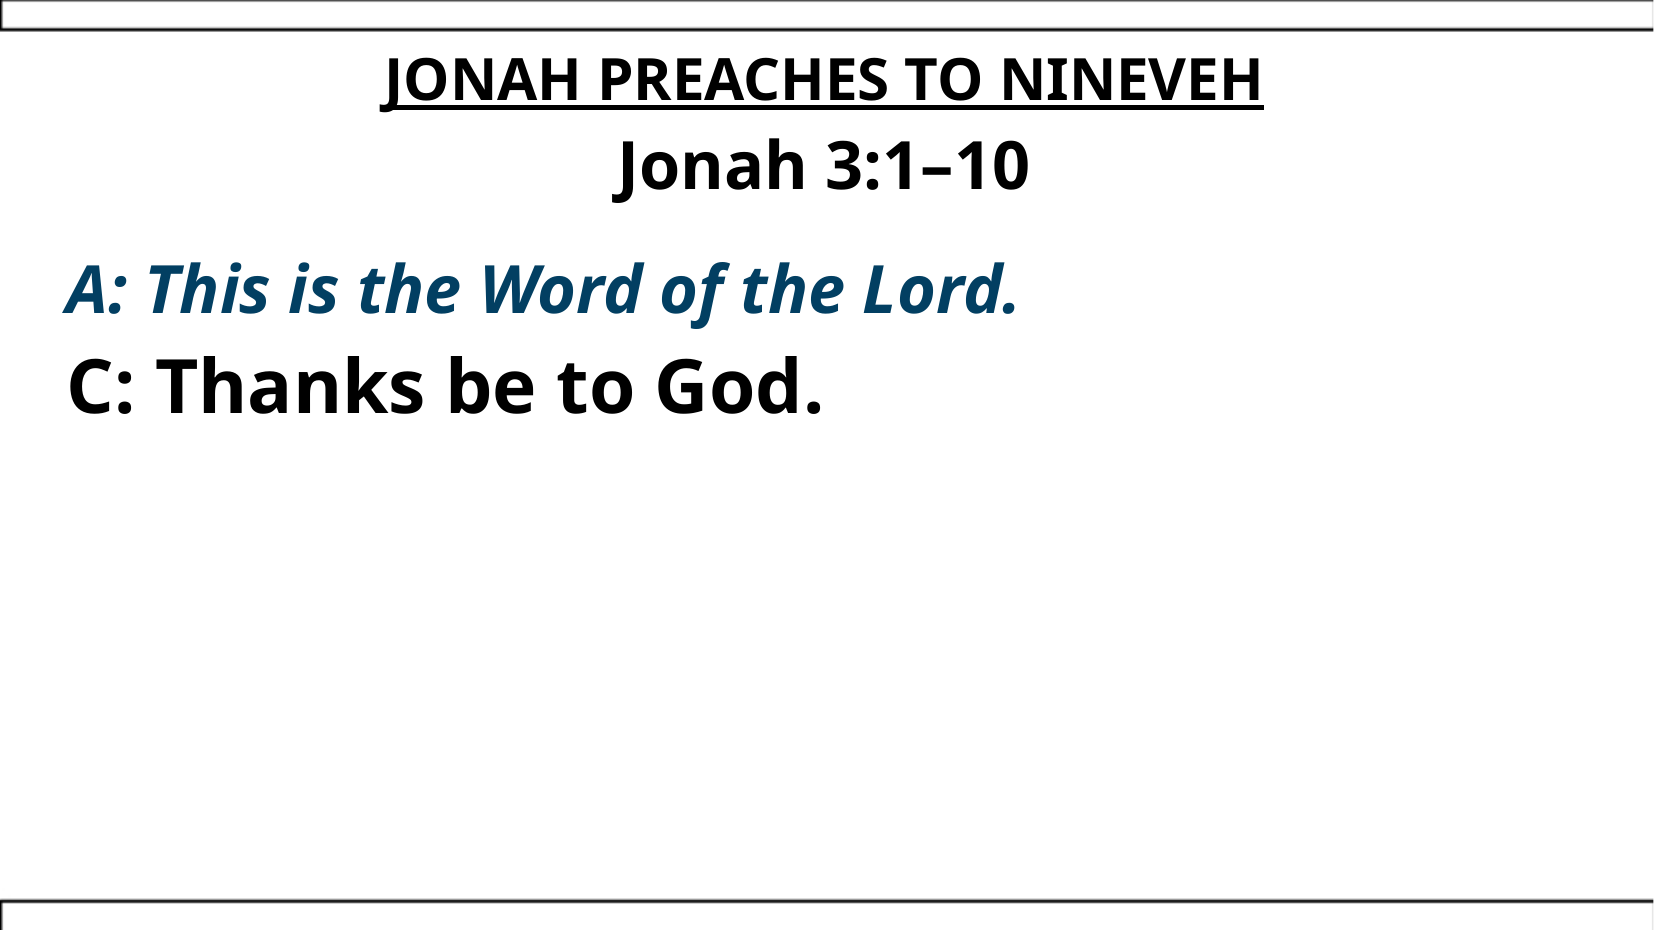

JONAH PREACHES TO NINEVEH
Jonah 3:1–10
A: This is the Word of the Lord.
C: Thanks be to God.